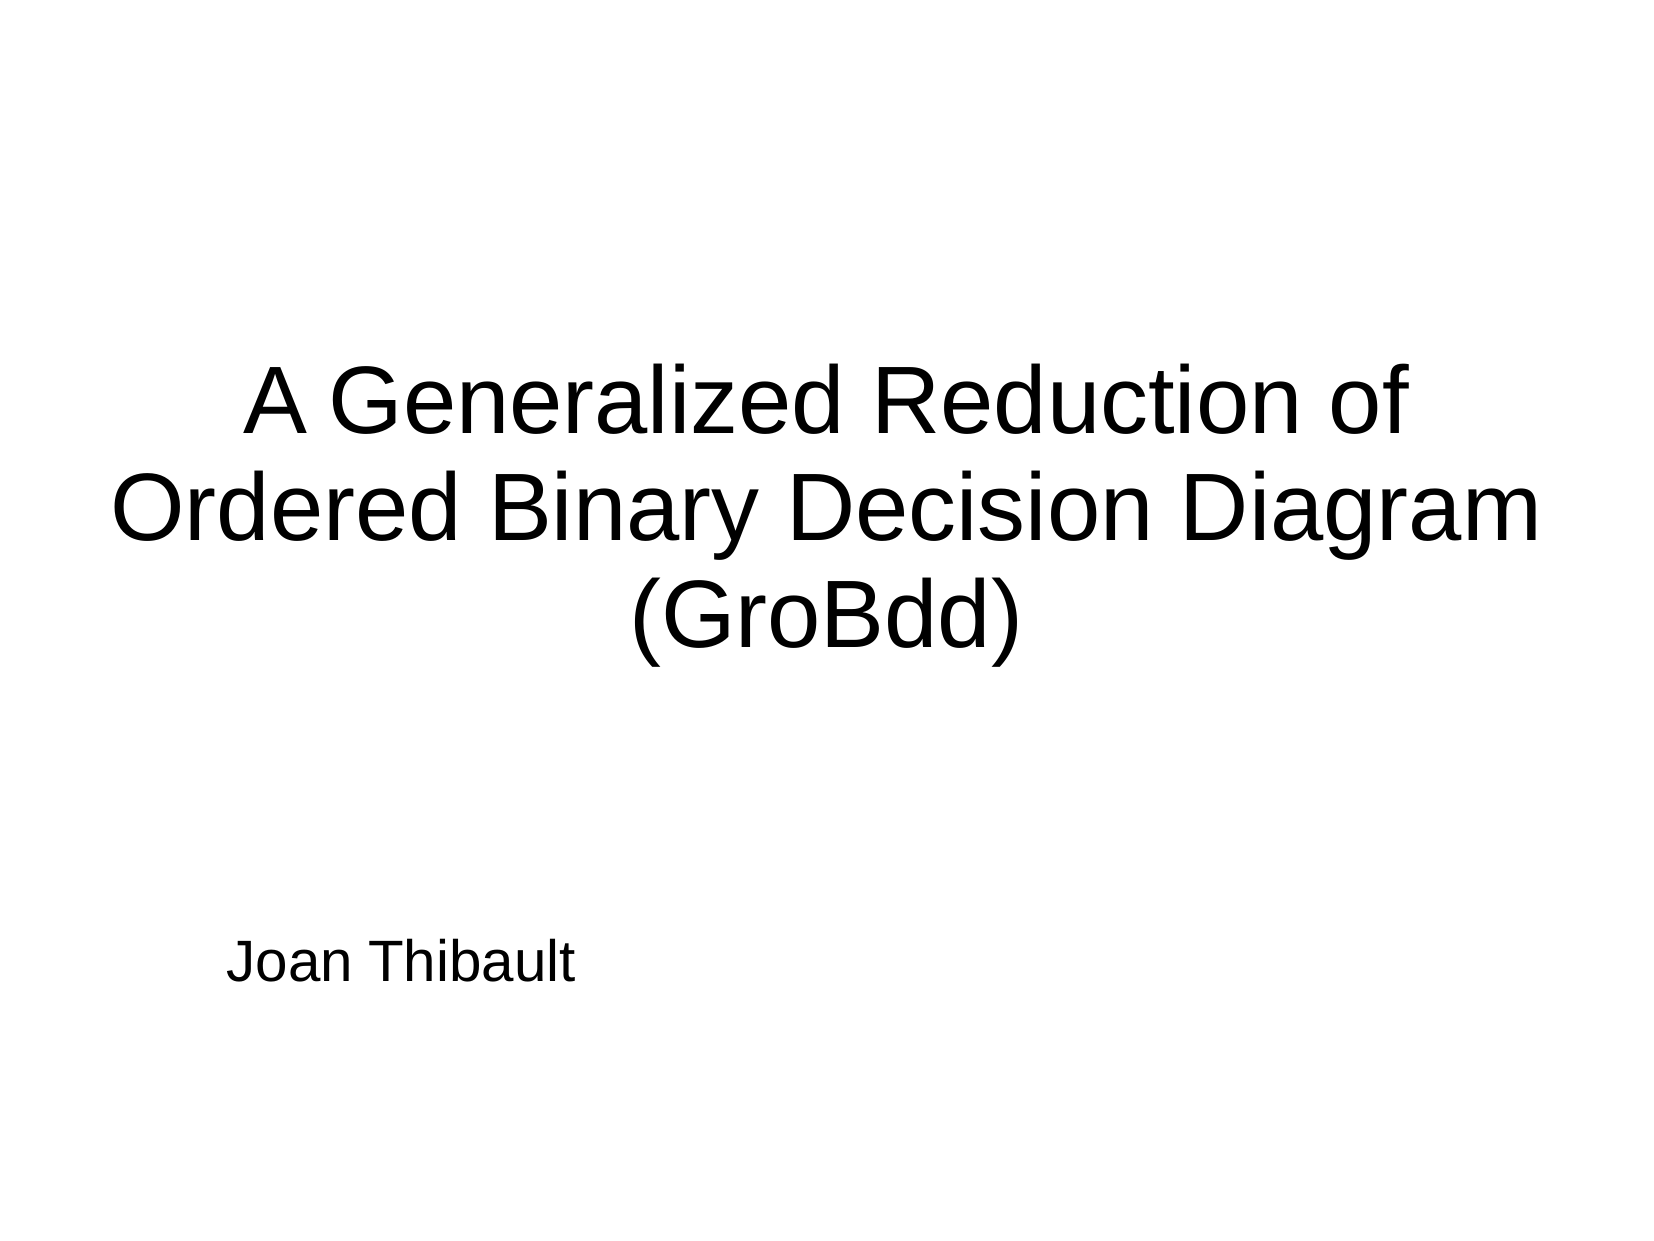

# A Generalized Reduction of Ordered Binary Decision Diagram (GroBdd)
Joan Thibault